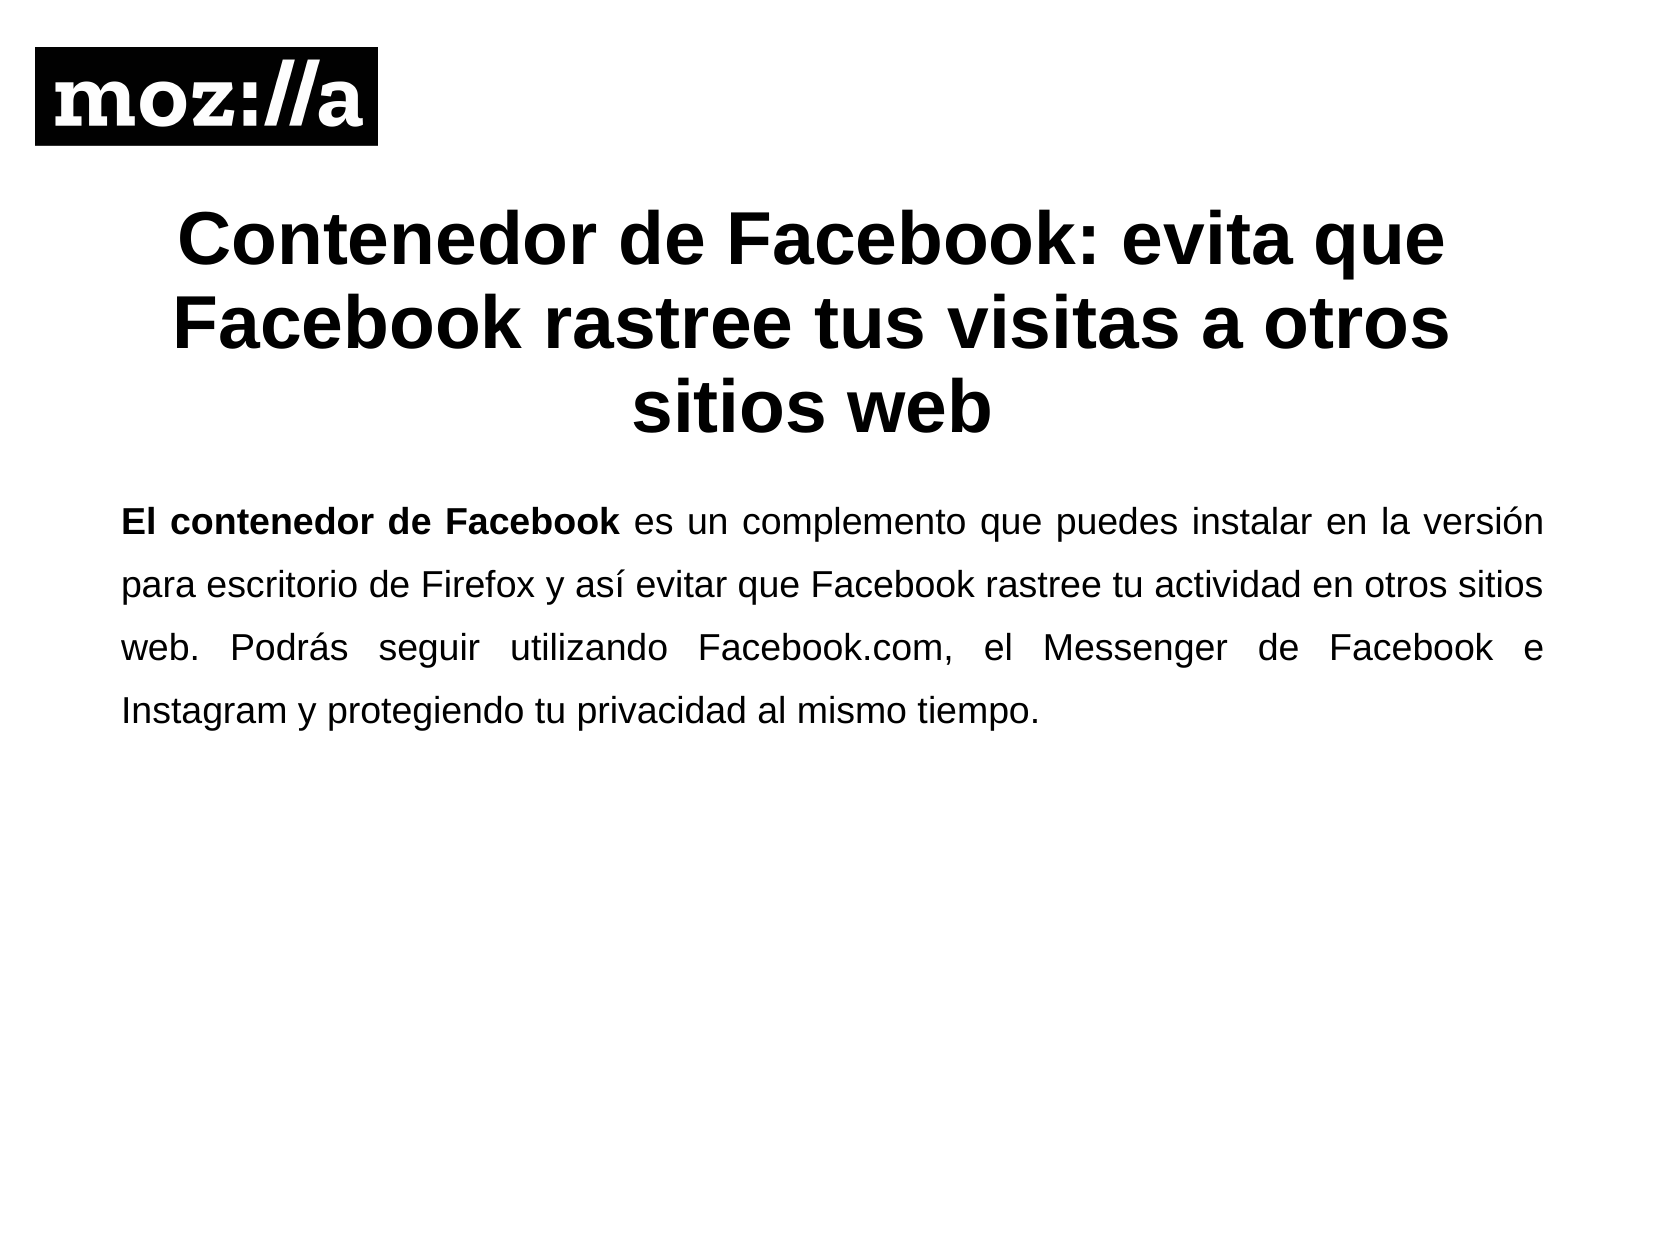

Contenedor de Facebook: evita que Facebook rastree tus visitas a otros sitios web
#
El contenedor de Facebook es un complemento que puedes instalar en la versión para escritorio de Firefox y así evitar que Facebook rastree tu actividad en otros sitios web. Podrás seguir utilizando Facebook.com, el Messenger de Facebook e Instagram y protegiendo tu privacidad al mismo tiempo.